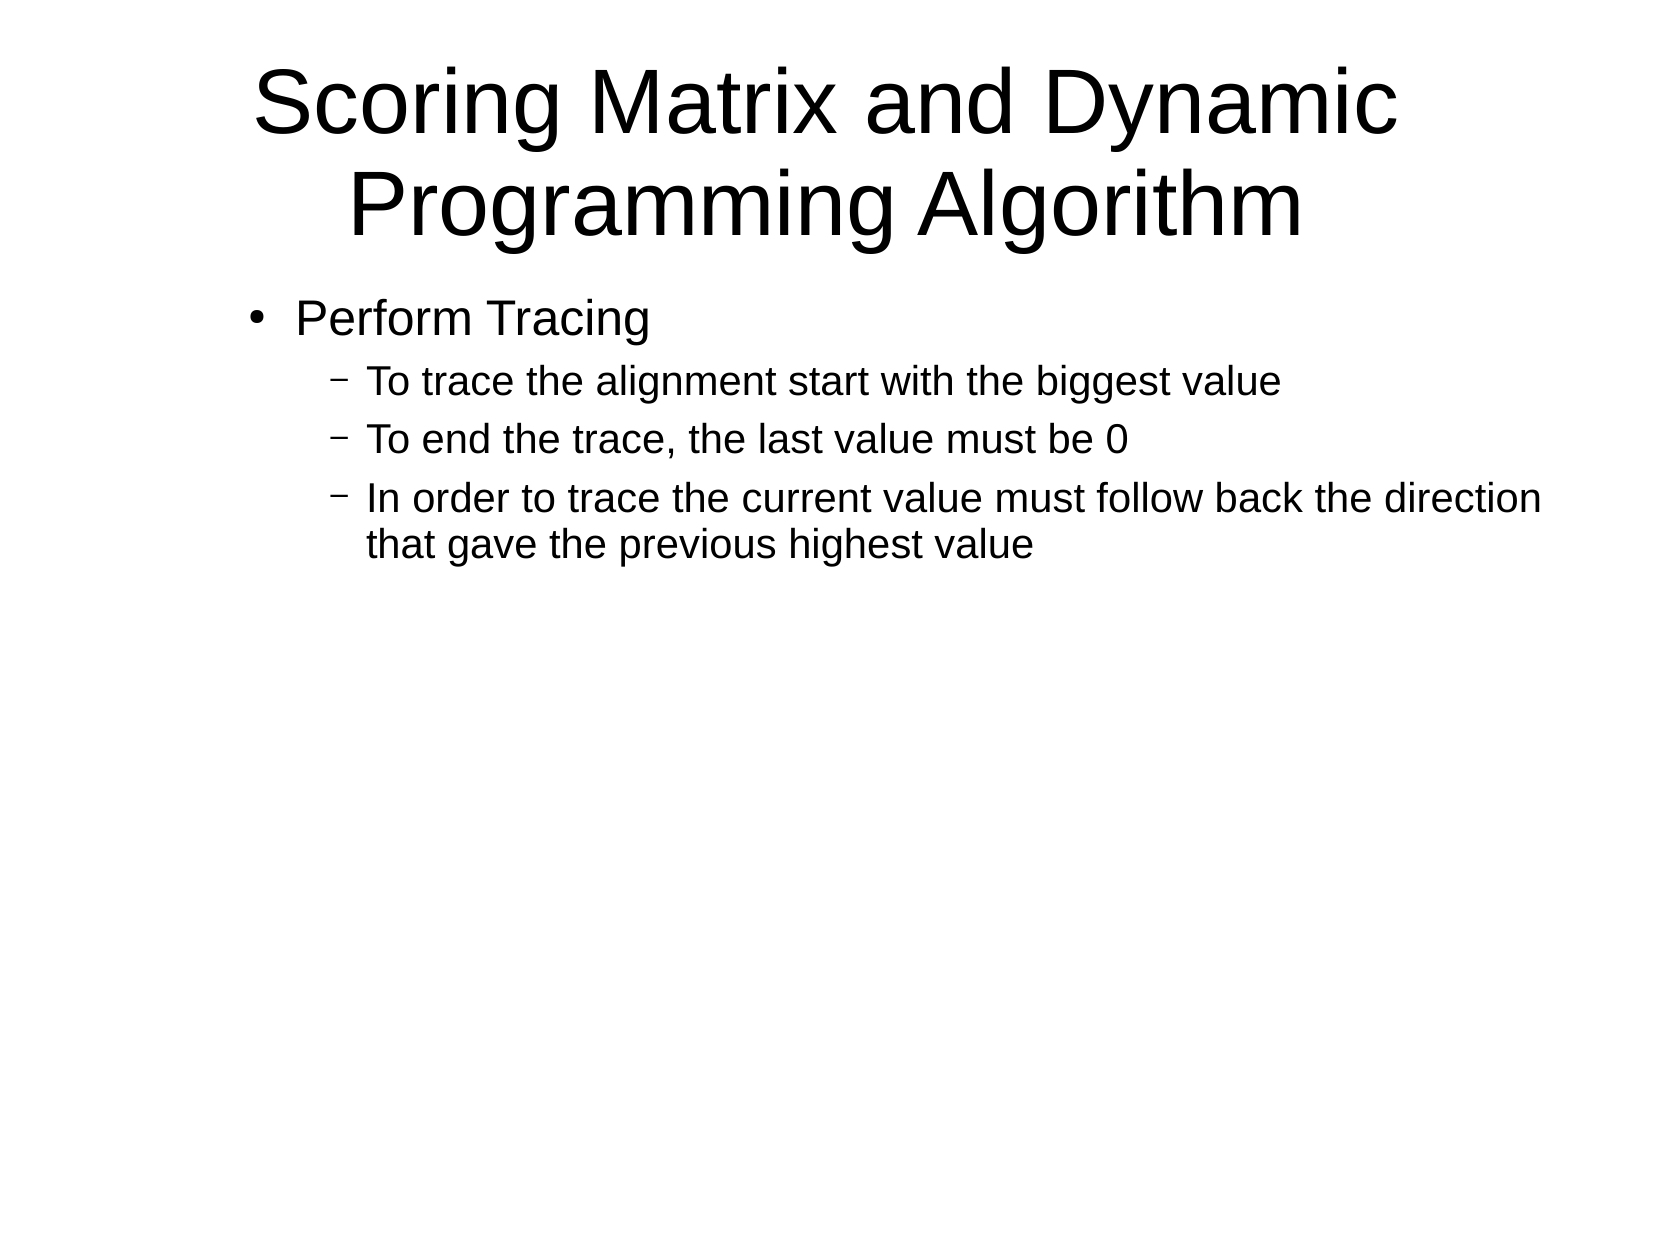

# Scoring Matrix and Dynamic Programming Algorithm
Perform Tracing
To trace the alignment start with the biggest value
To end the trace, the last value must be 0
In order to trace the current value must follow back the direction that gave the previous highest value